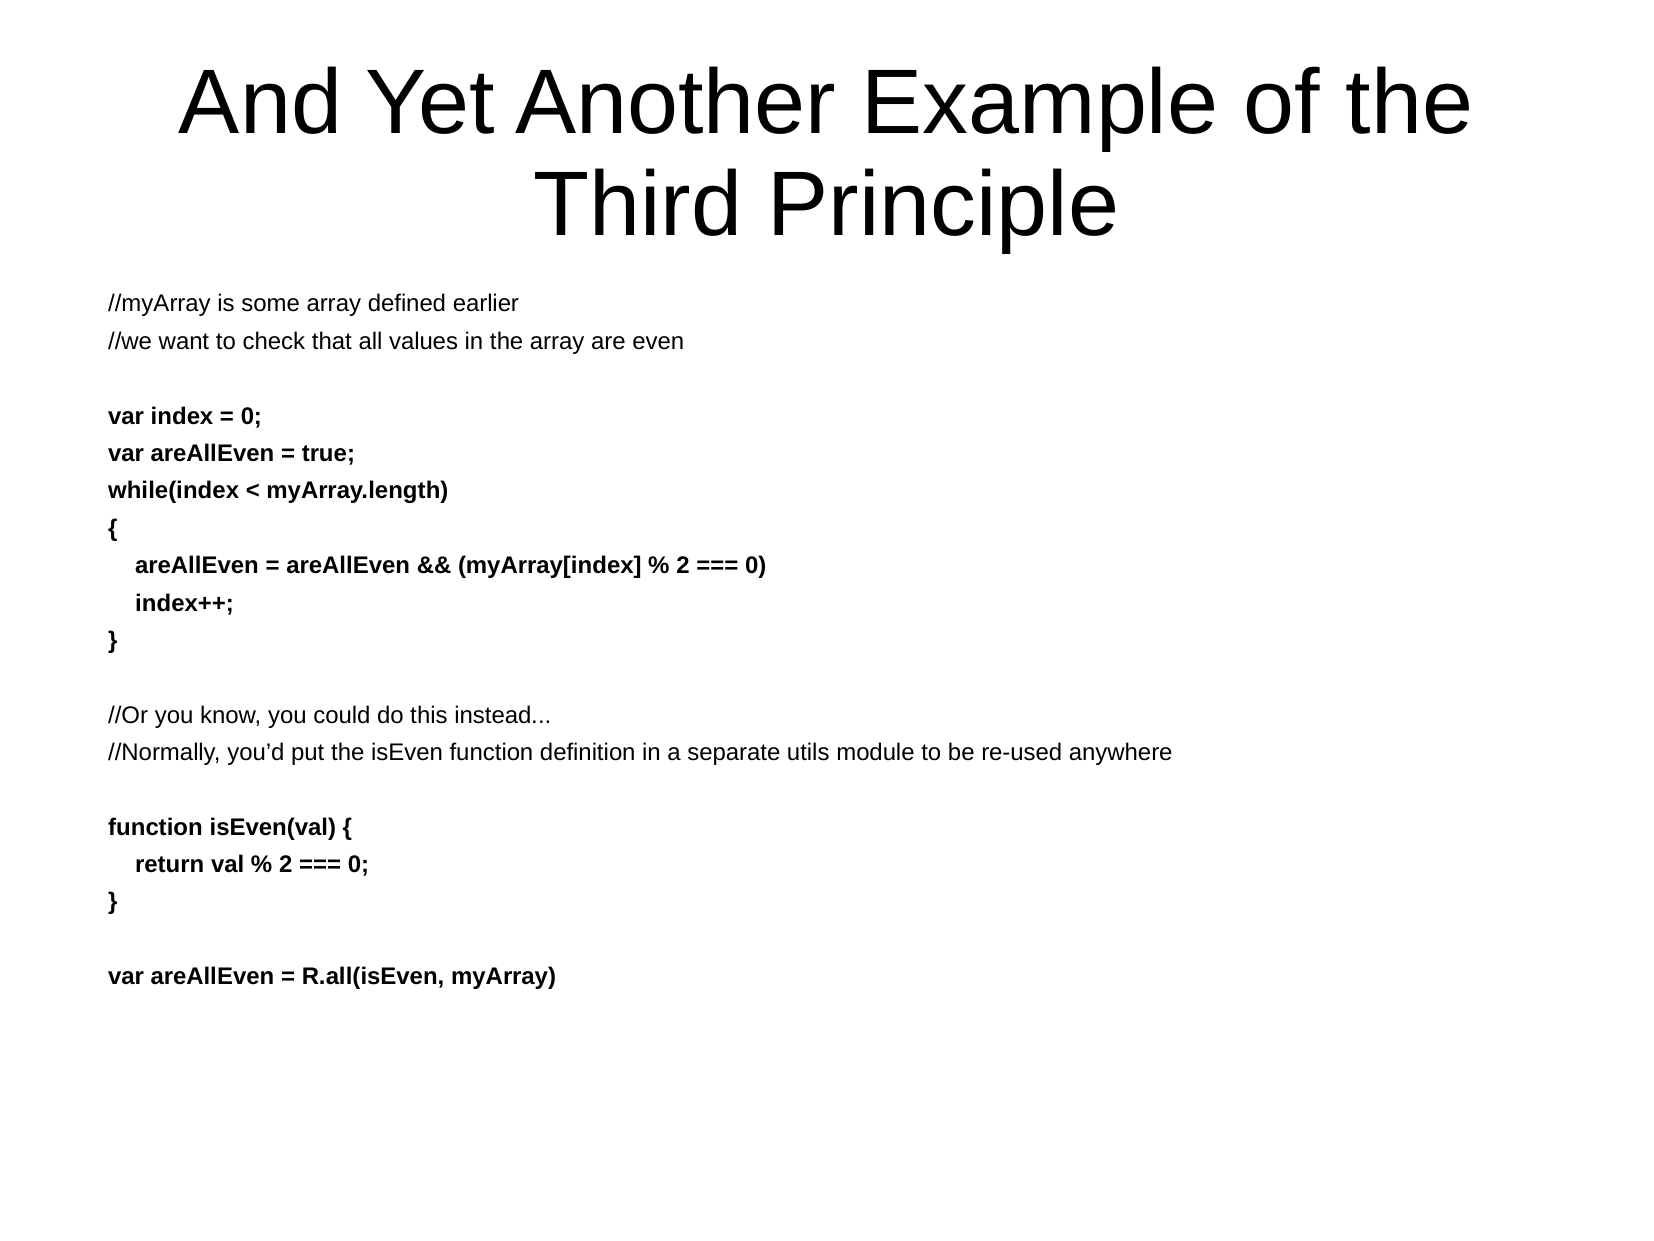

# And Yet Another Example of the Third Principle
//myArray is some array defined earlier
//we want to check that all values in the array are even
var index = 0;
var areAllEven = true;
while(index < myArray.length)
{
 areAllEven = areAllEven && (myArray[index] % 2 === 0)
 index++;
}
//Or you know, you could do this instead...
//Normally, you’d put the isEven function definition in a separate utils module to be re-used anywhere
function isEven(val) {
 return val % 2 === 0;
}
var areAllEven = R.all(isEven, myArray)